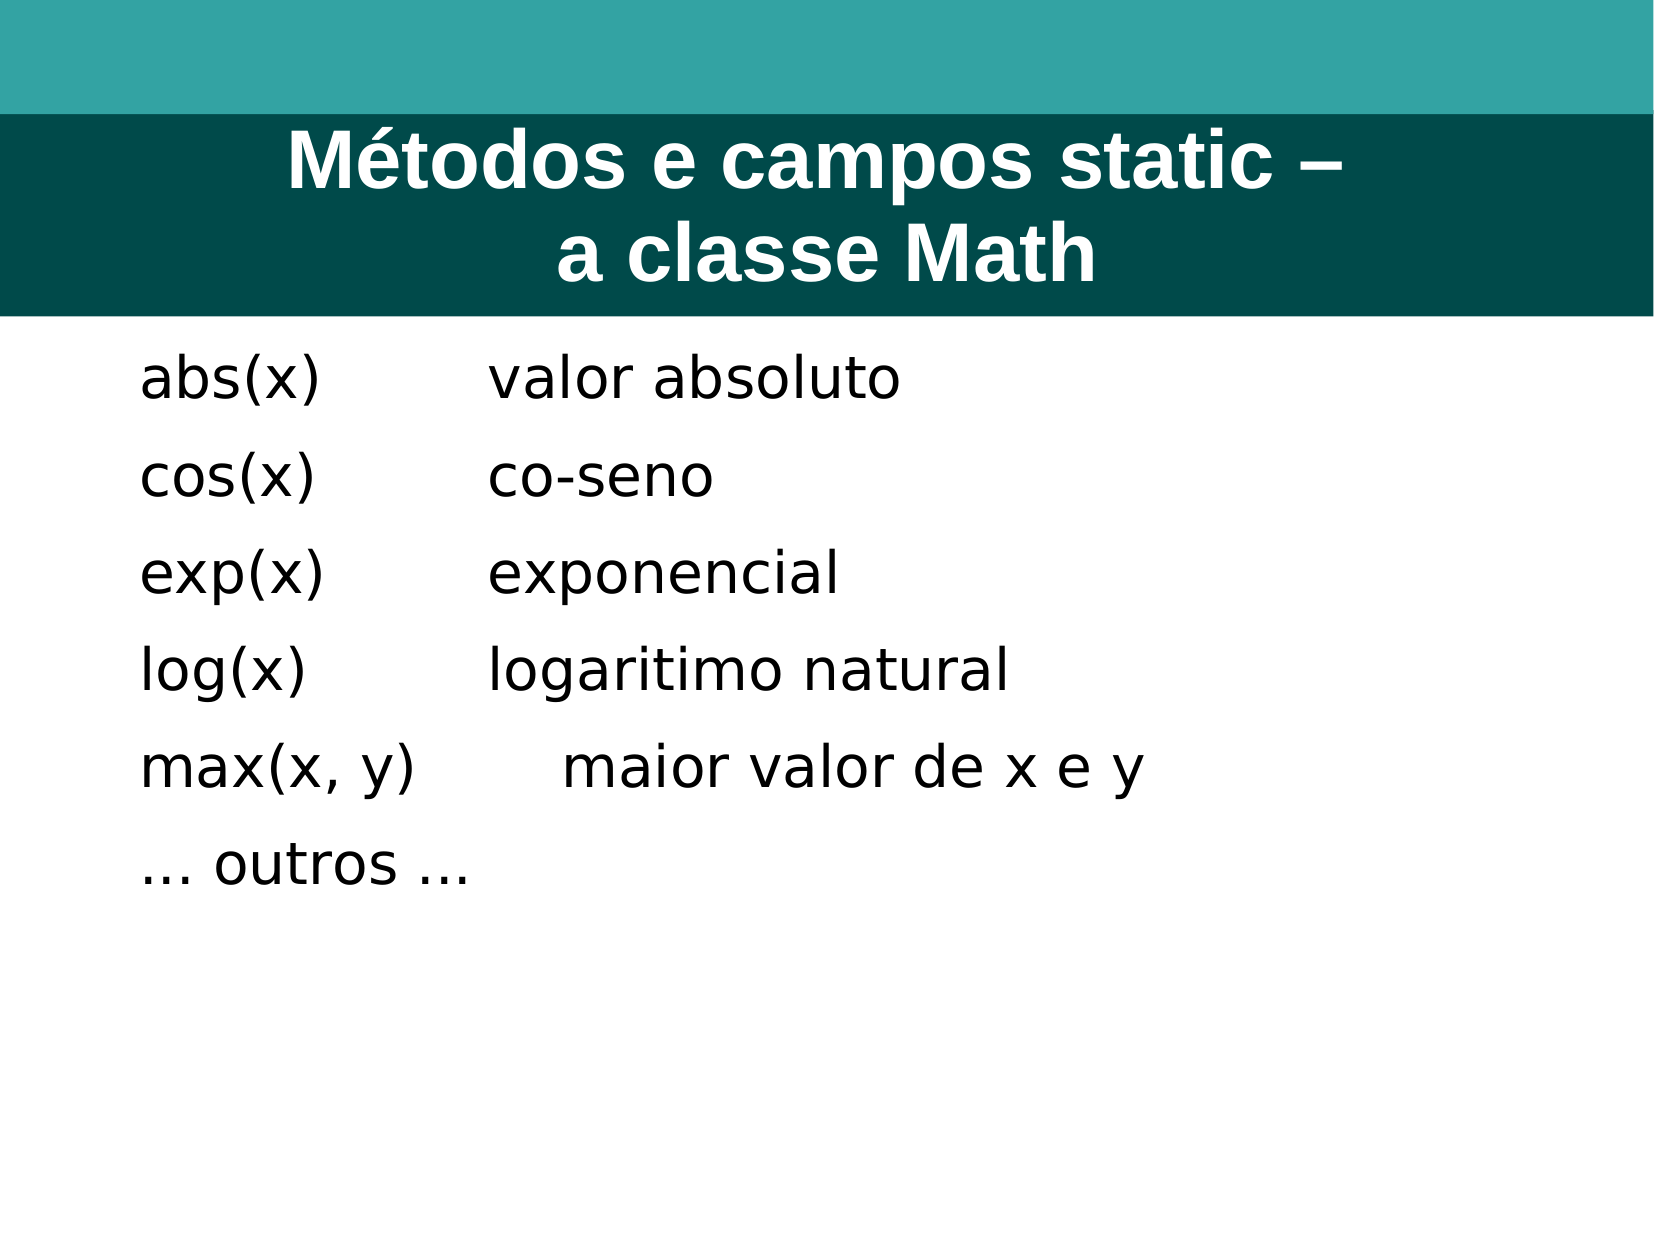

Métodos e campos static –
a classe Math
# abs(x)			valor absoluto
cos(x)			co-seno
exp(x)			exponencial
log(x)			logaritimo natural
max(x, y)		maior valor de x e y
... outros ...